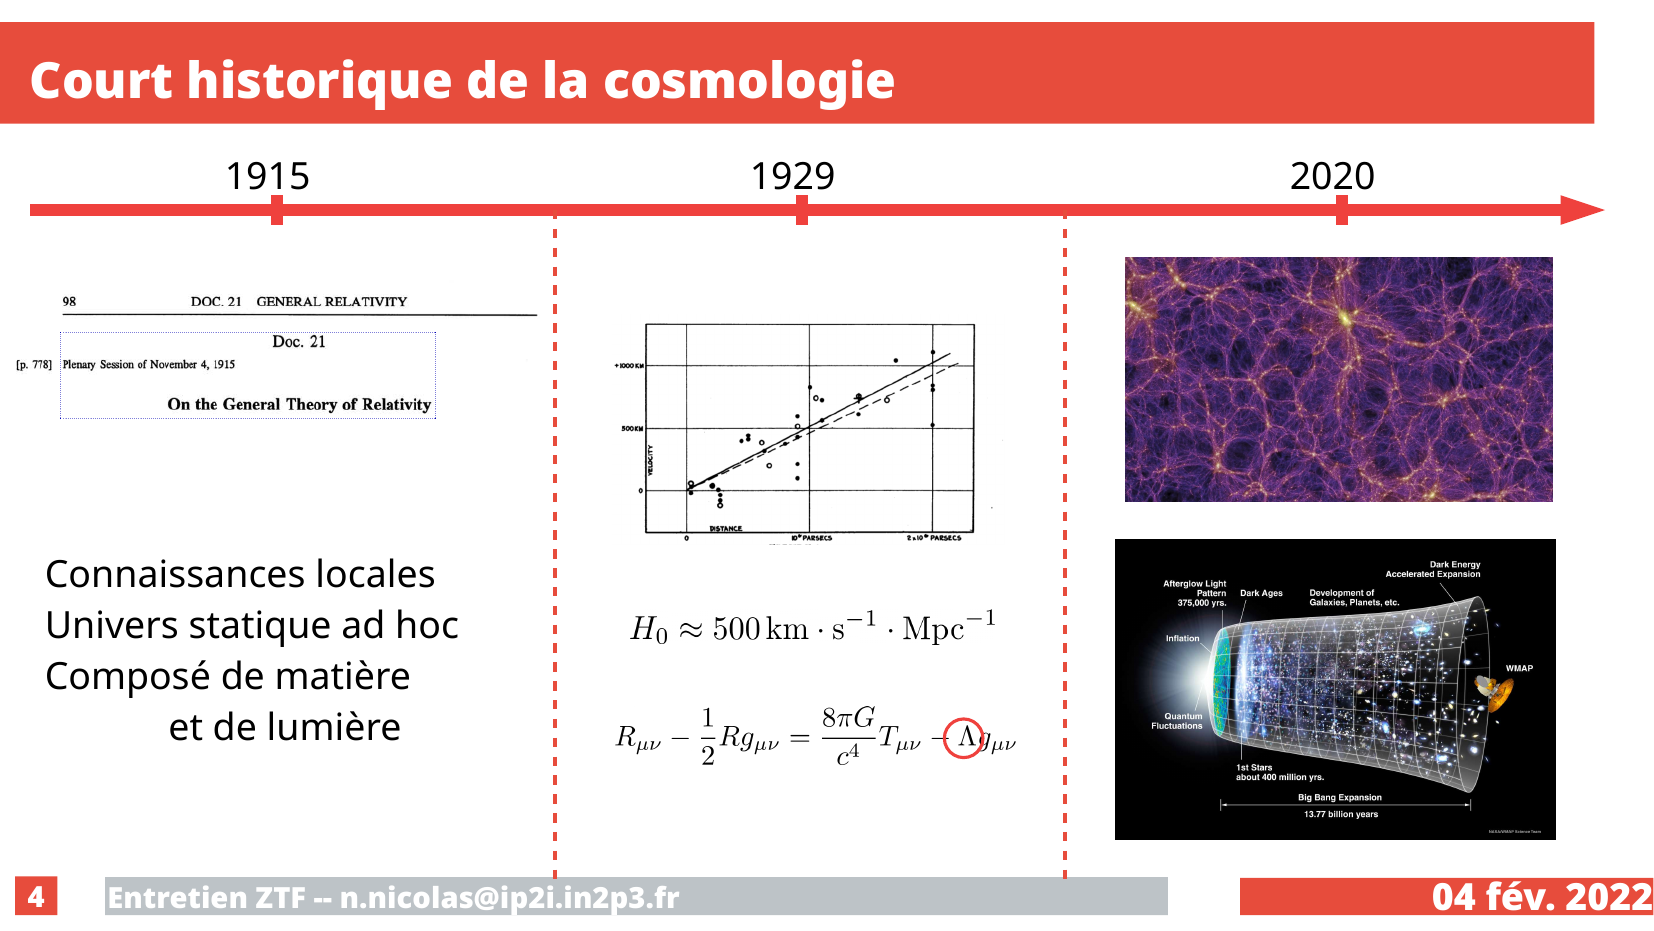

# Court historique de la cosmologie
1915
1929
2020
Connaissances locales
Univers statique ad hoc
Composé de matière 	 	 et de lumière
4
Entretien ZTF -- n.nicolas@ip2i.in2p3.fr
04 fév. 2022